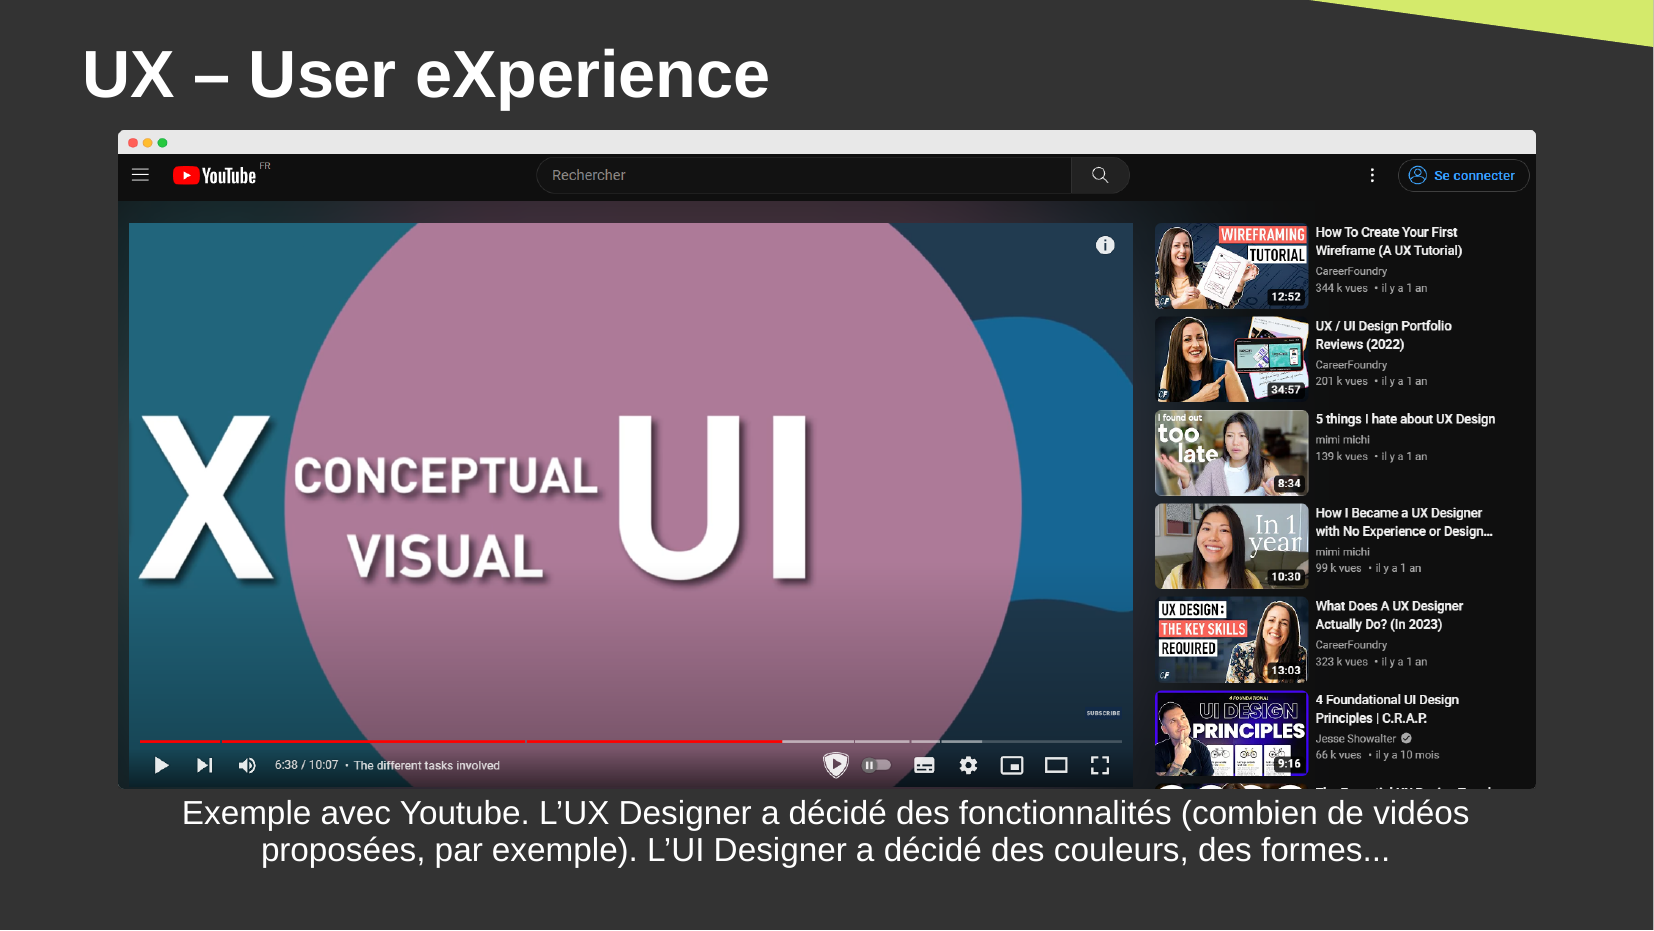

# UX – User eXperience
Exemple avec Youtube. L’UX Designer a décidé des fonctionnalités (combien de vidéos proposées, par exemple). L’UI Designer a décidé des couleurs, des formes...